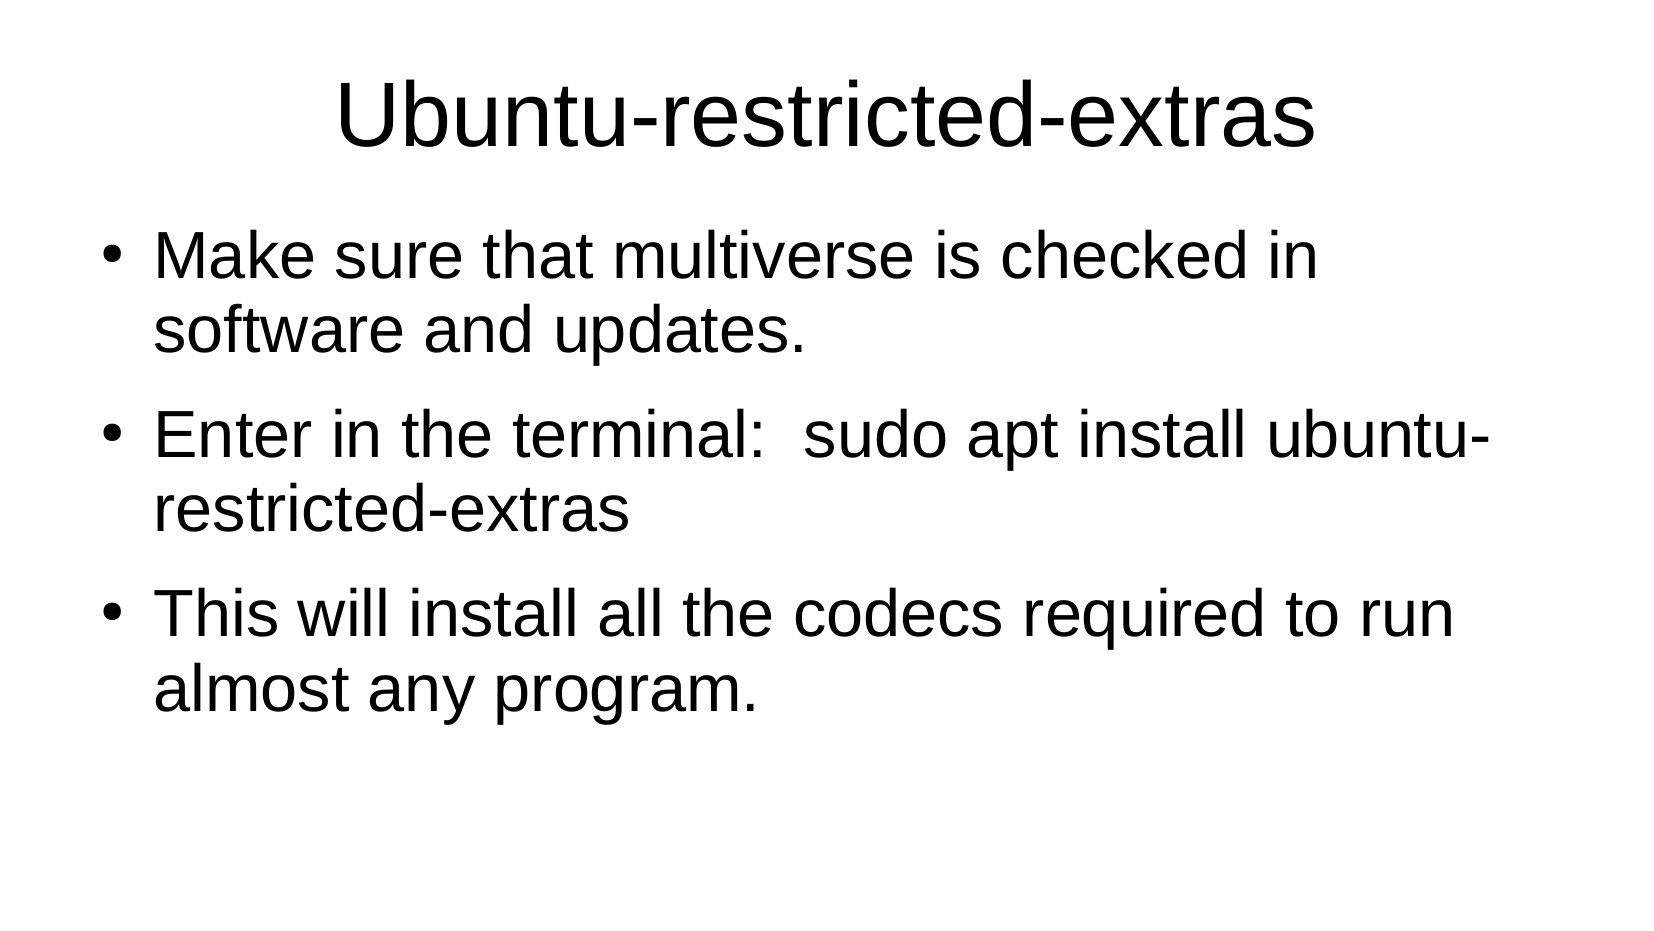

# Ubuntu-restricted-extras
Make sure that multiverse is checked in software and updates.
Enter in the terminal: sudo apt install ubuntu-restricted-extras
This will install all the codecs required to run almost any program.